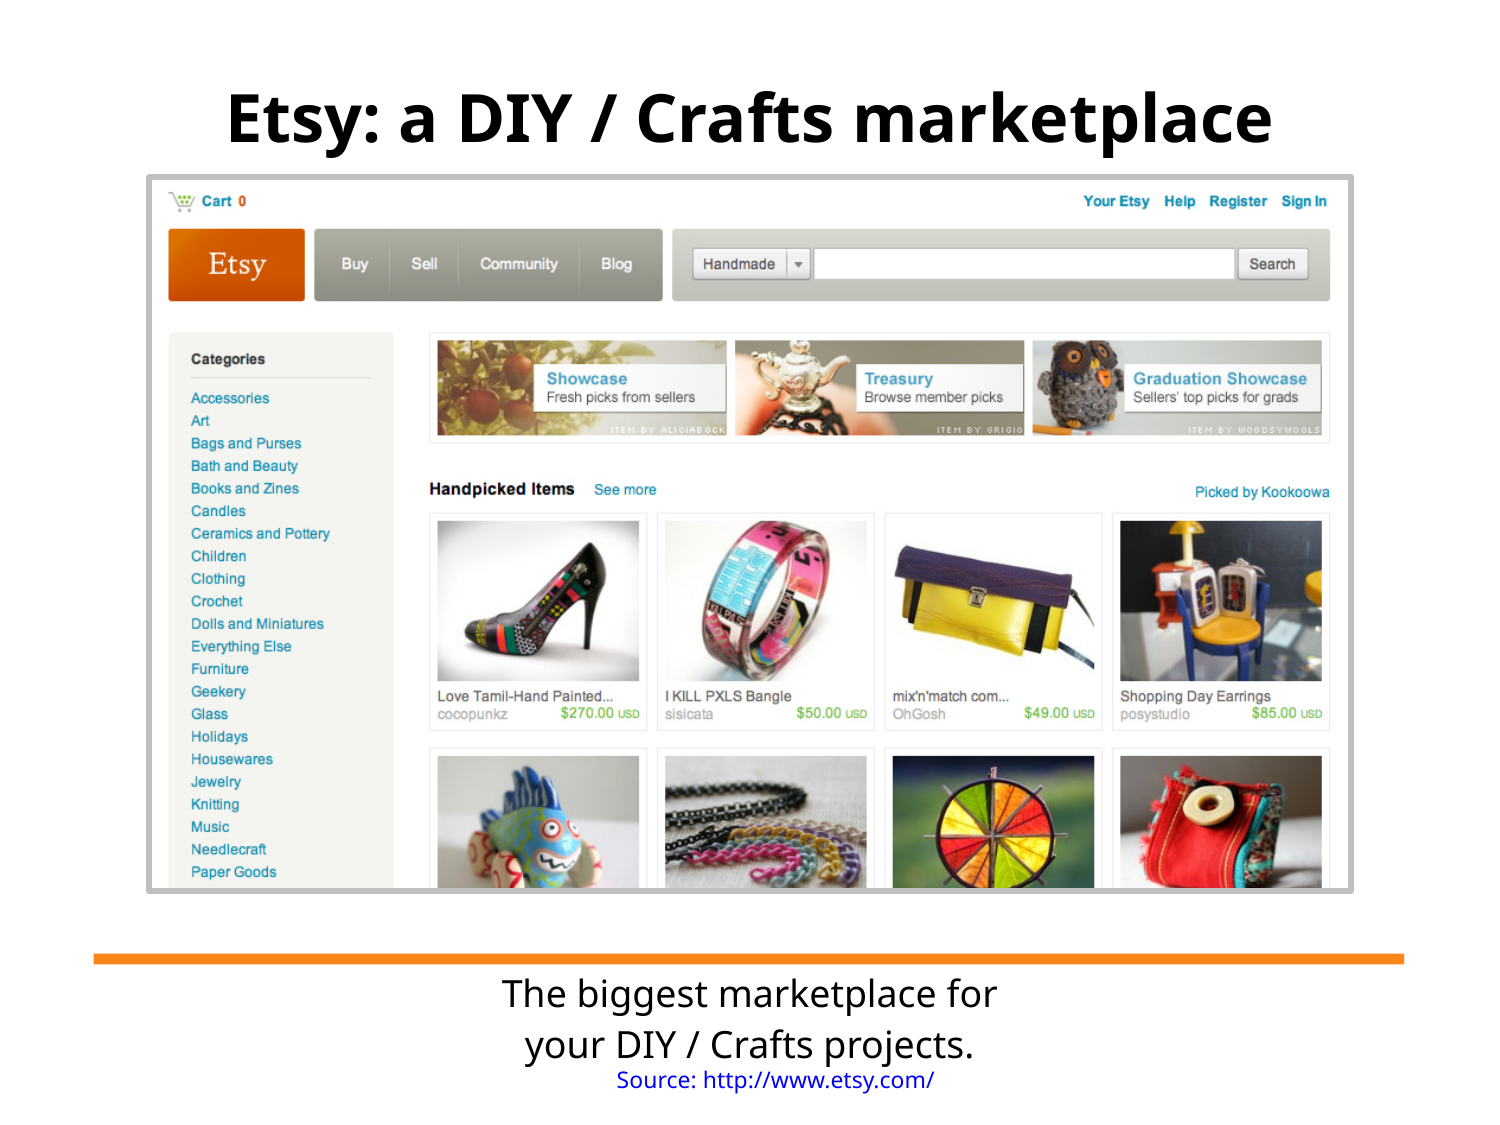

# Etsy: a DIY / Crafts marketplace
The biggest marketplace for your DIY / Crafts projects.
Source: http://www.etsy.com/